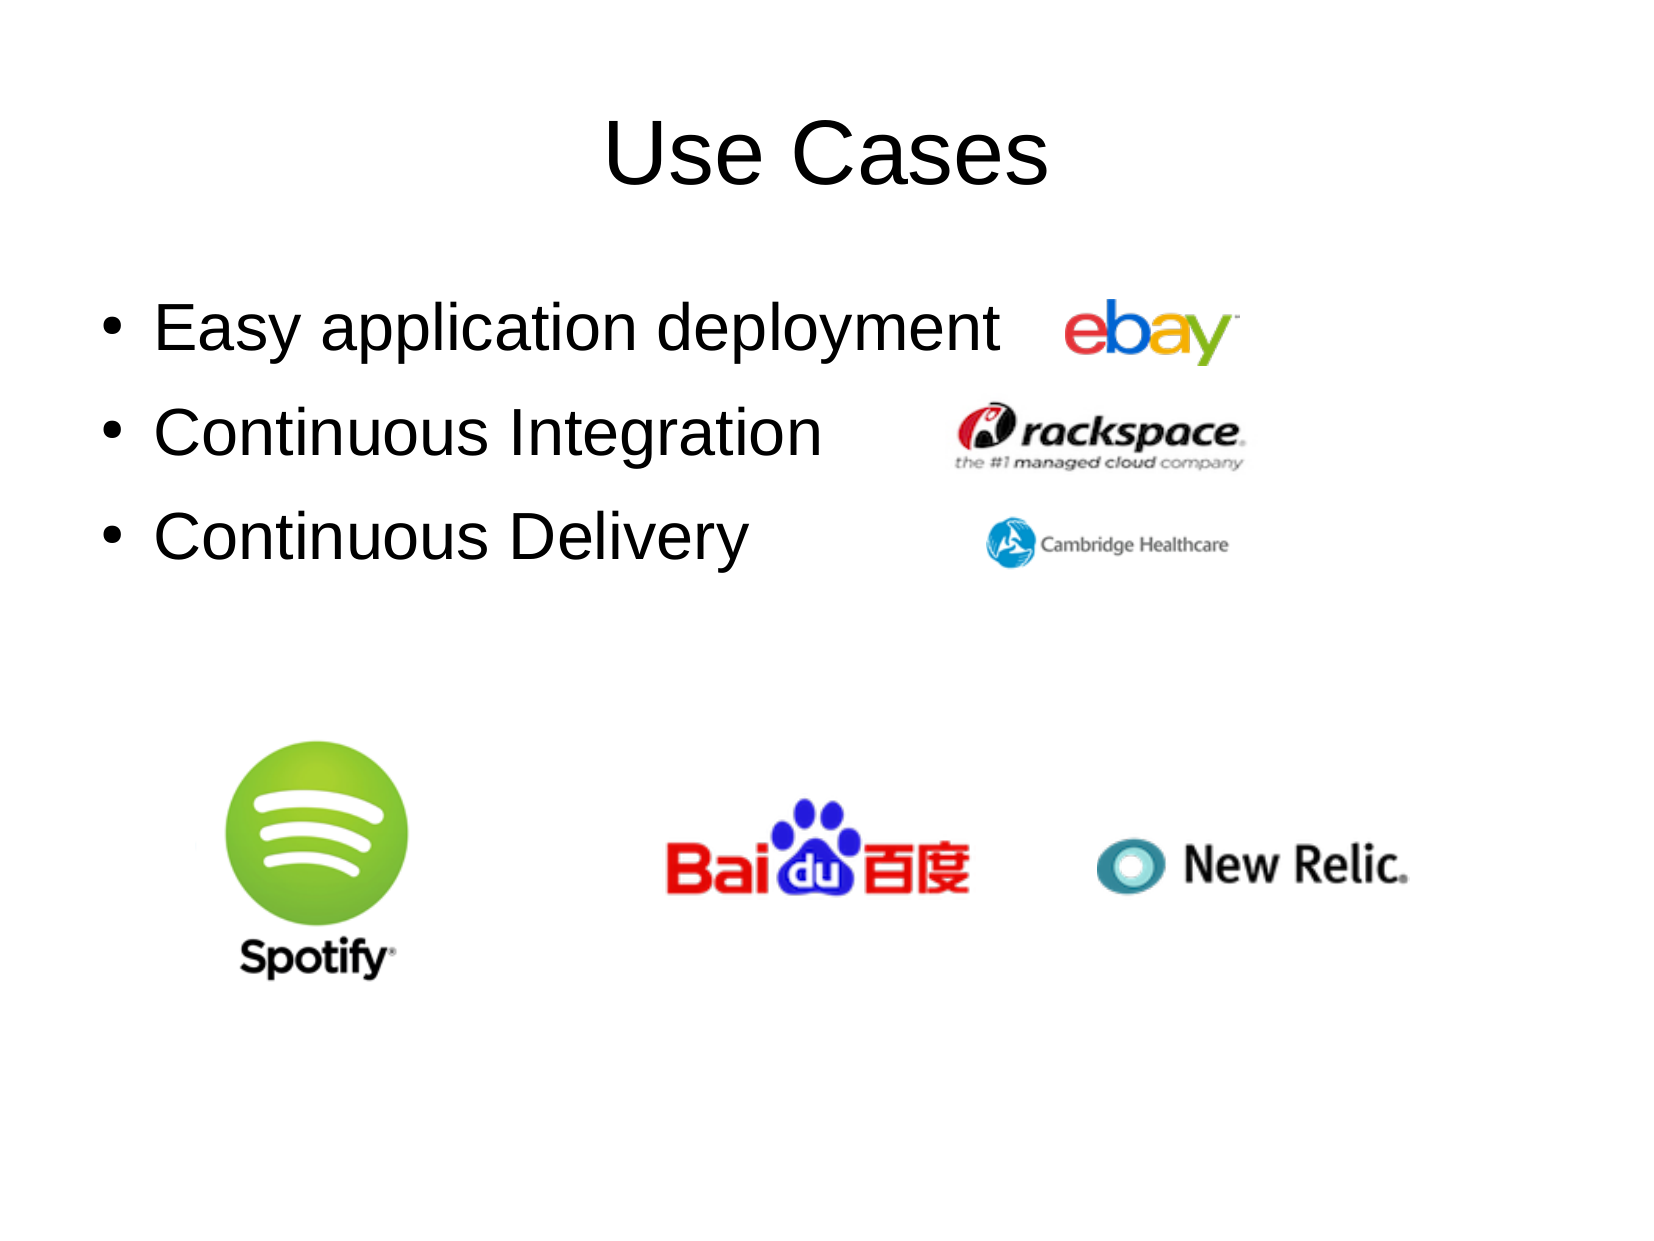

# Use Cases
Easy application deployment
Continuous Integration
Continuous Delivery